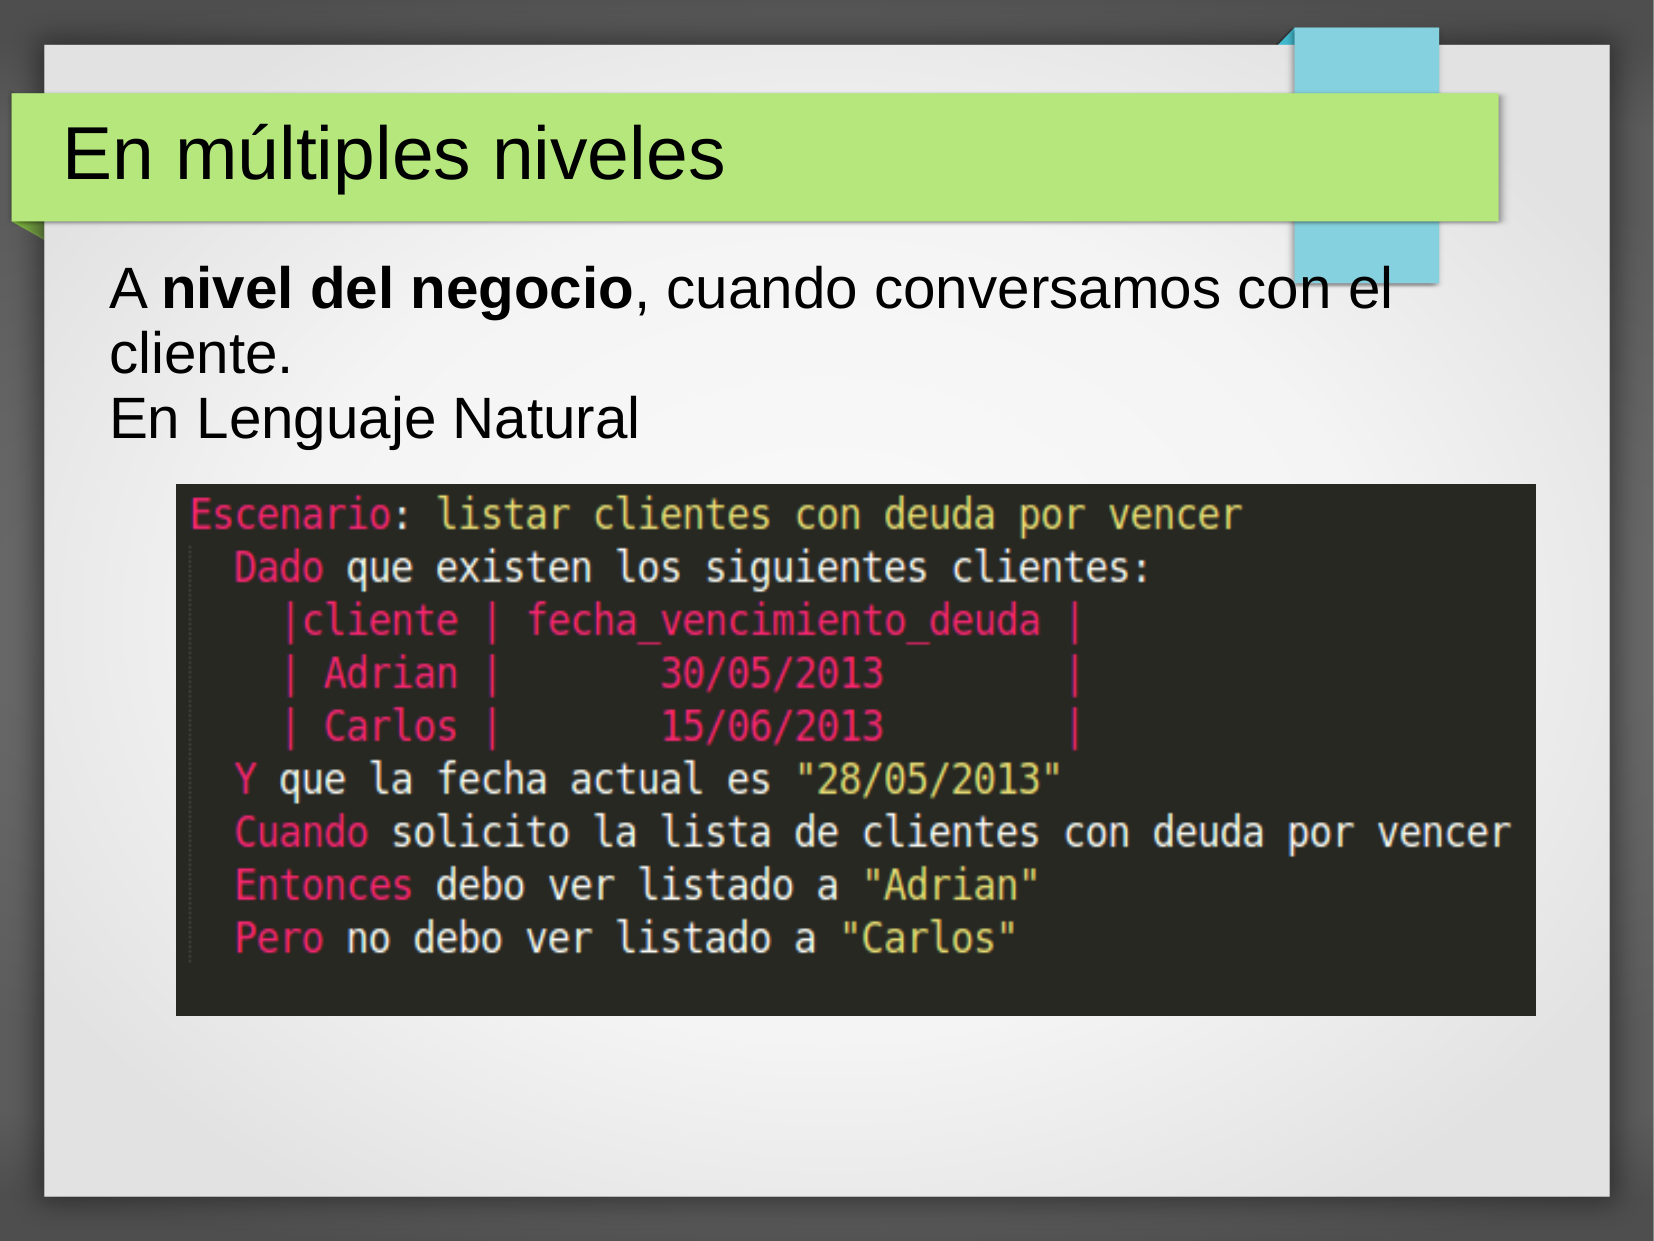

# En múltiples niveles
A nivel del negocio, cuando conversamos con el cliente.
En Lenguaje Natural